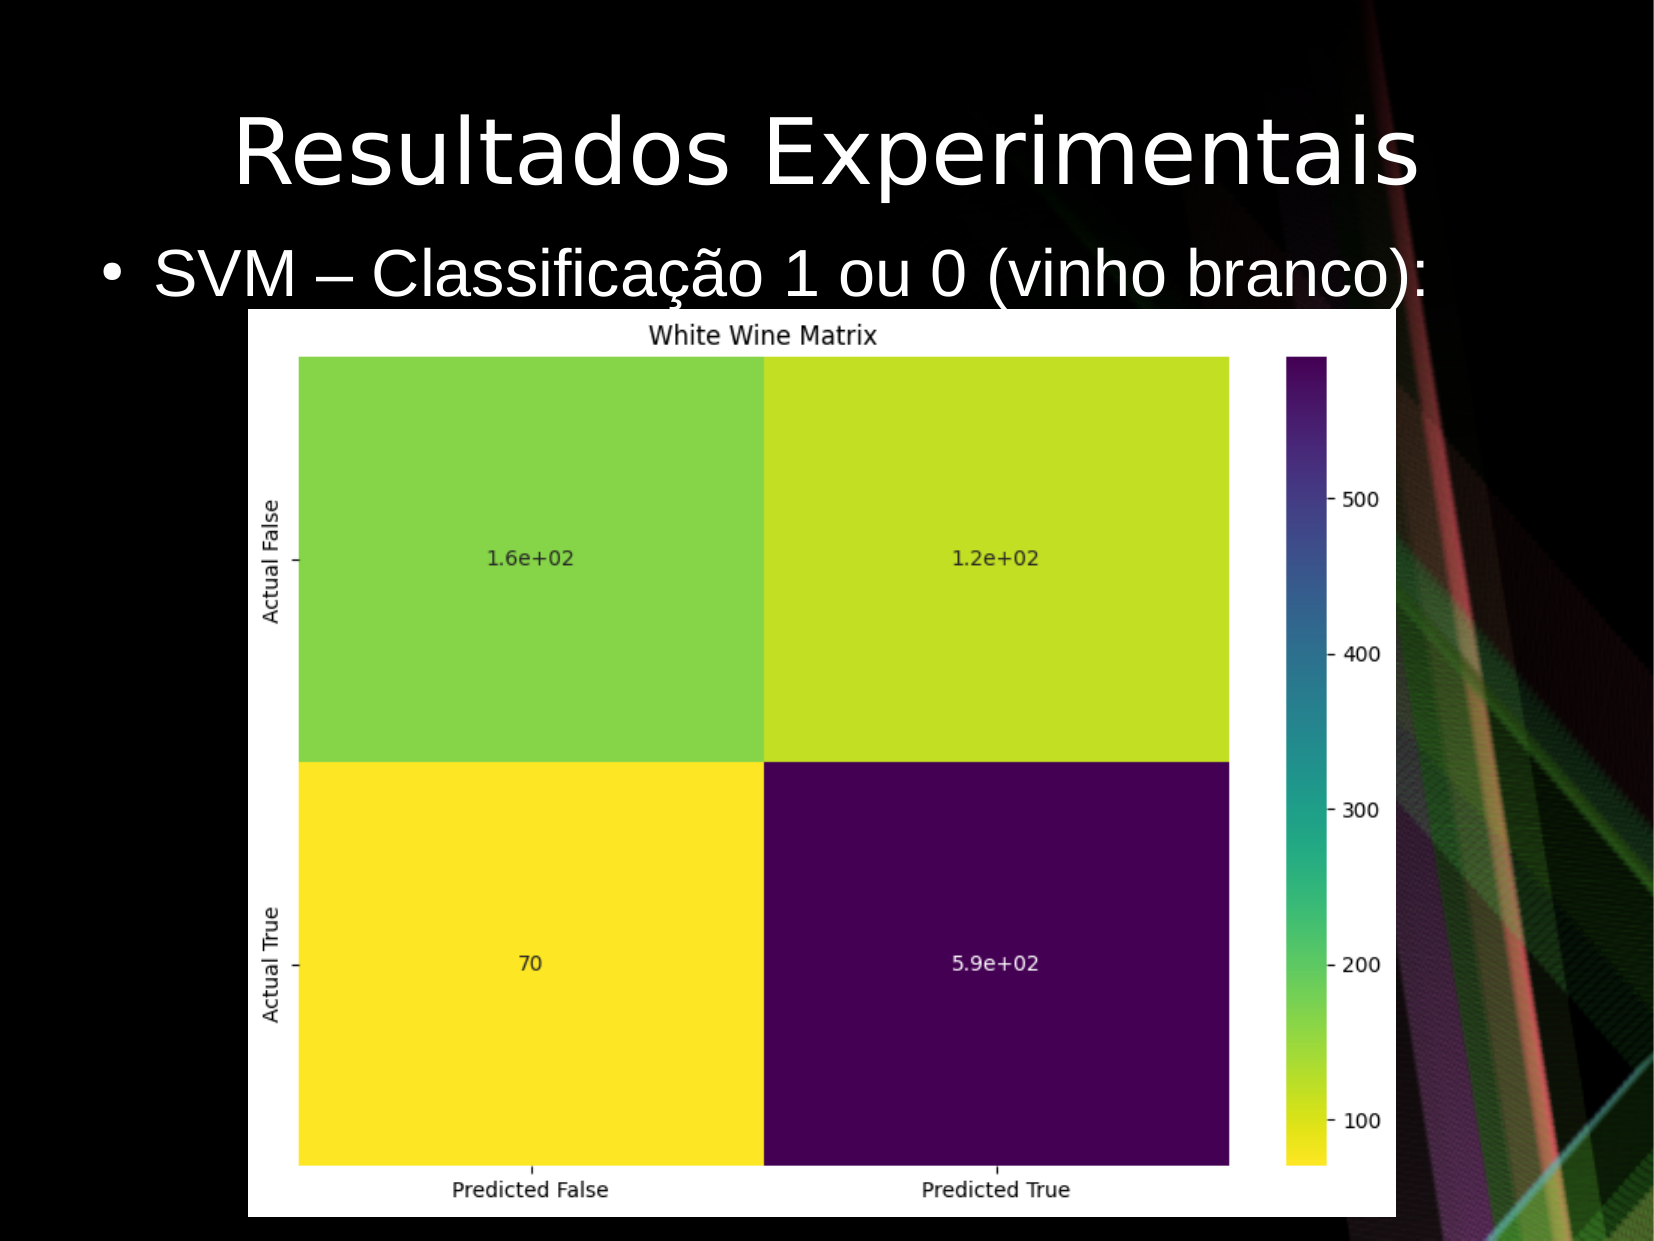

# Resultados Experimentais
SVM – Classificação 1 ou 0 (vinho branco):